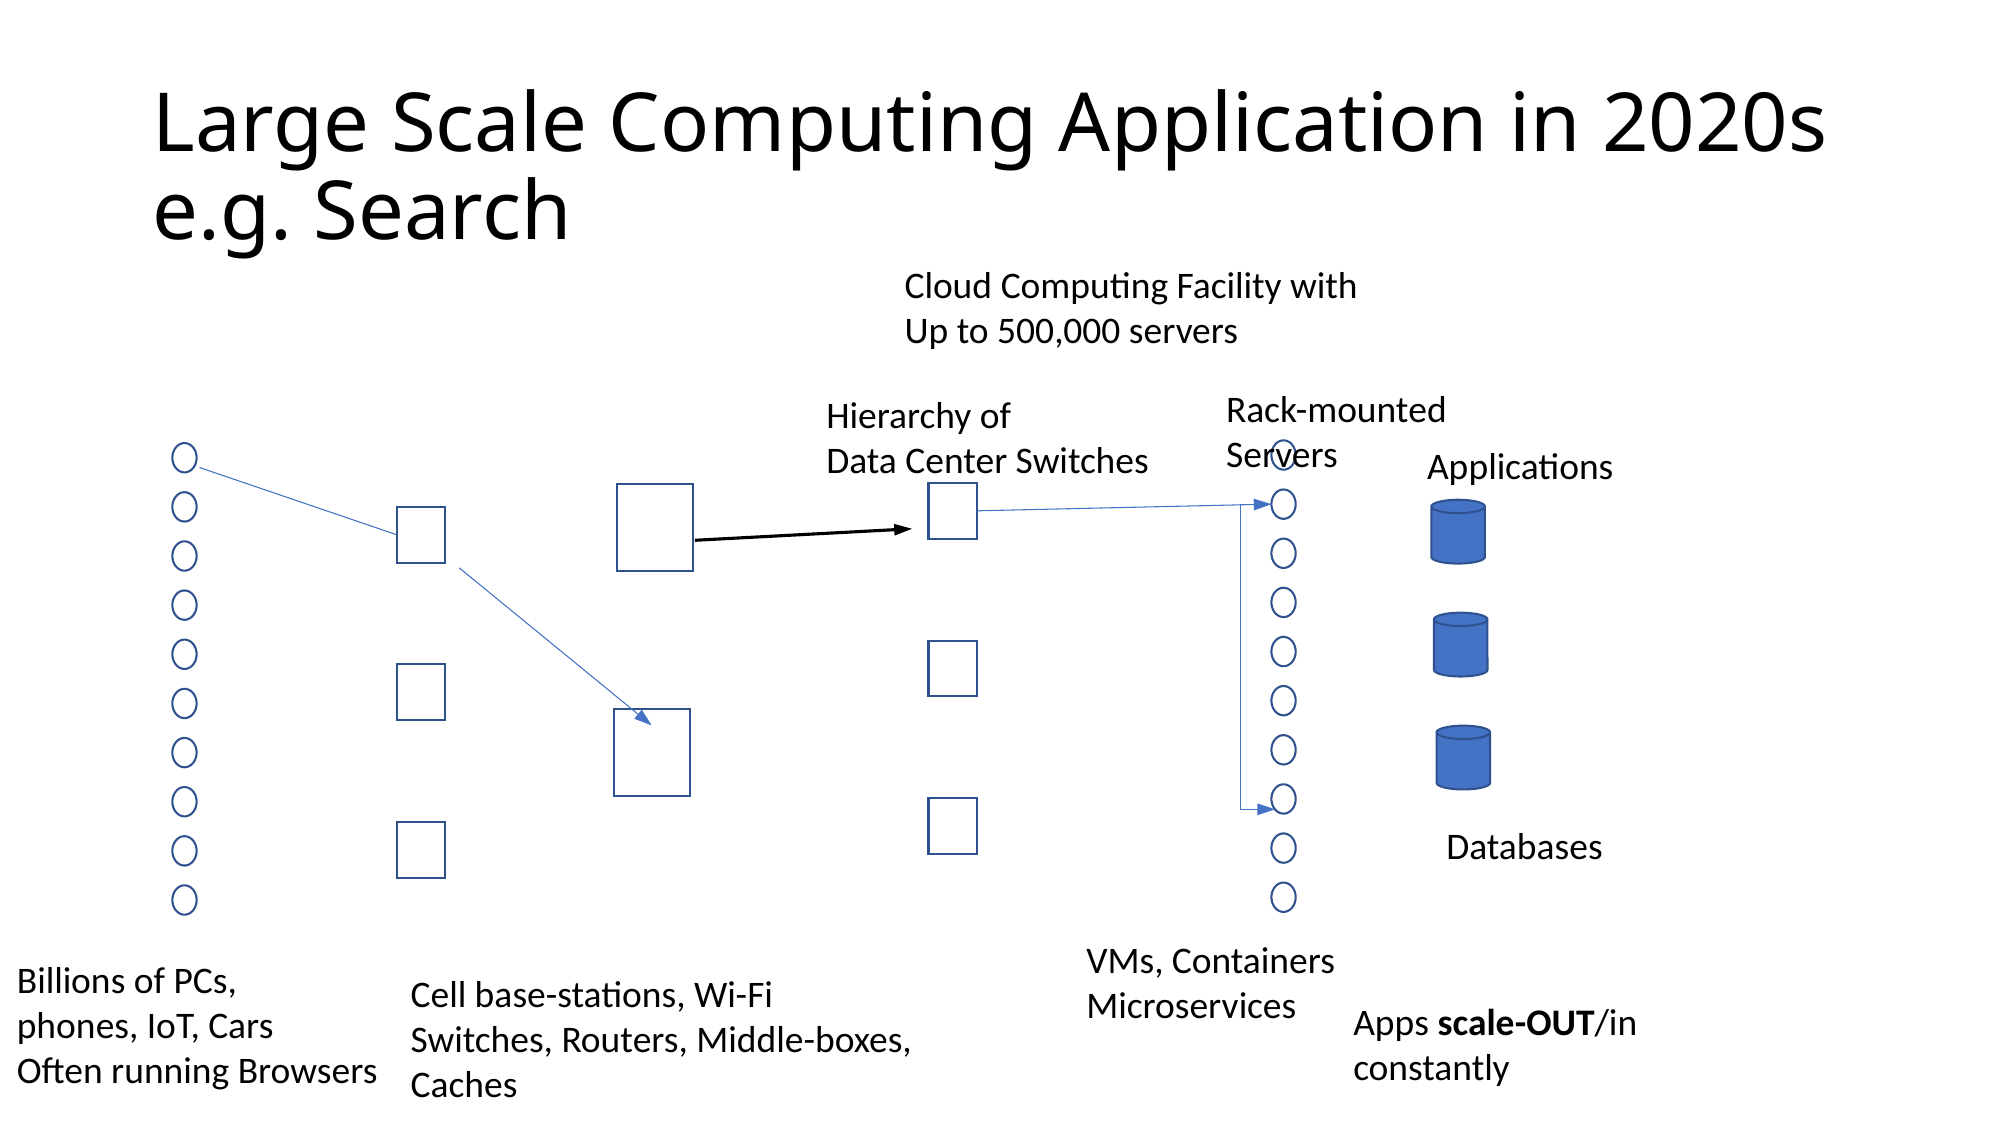

# Large Scale Computing Application in 2020s e.g. Search
Cloud Computing Facility with
Up to 500,000 servers
Rack-mounted
Servers
Hierarchy of
Data Center Switches
Applications
Databases
VMs, Containers
Microservices
Billions of PCs,
phones, IoT, Cars
Often running Browsers
Cell base-stations, Wi-Fi
Switches, Routers, Middle-boxes,
Caches
Apps scale-OUT/in
constantly